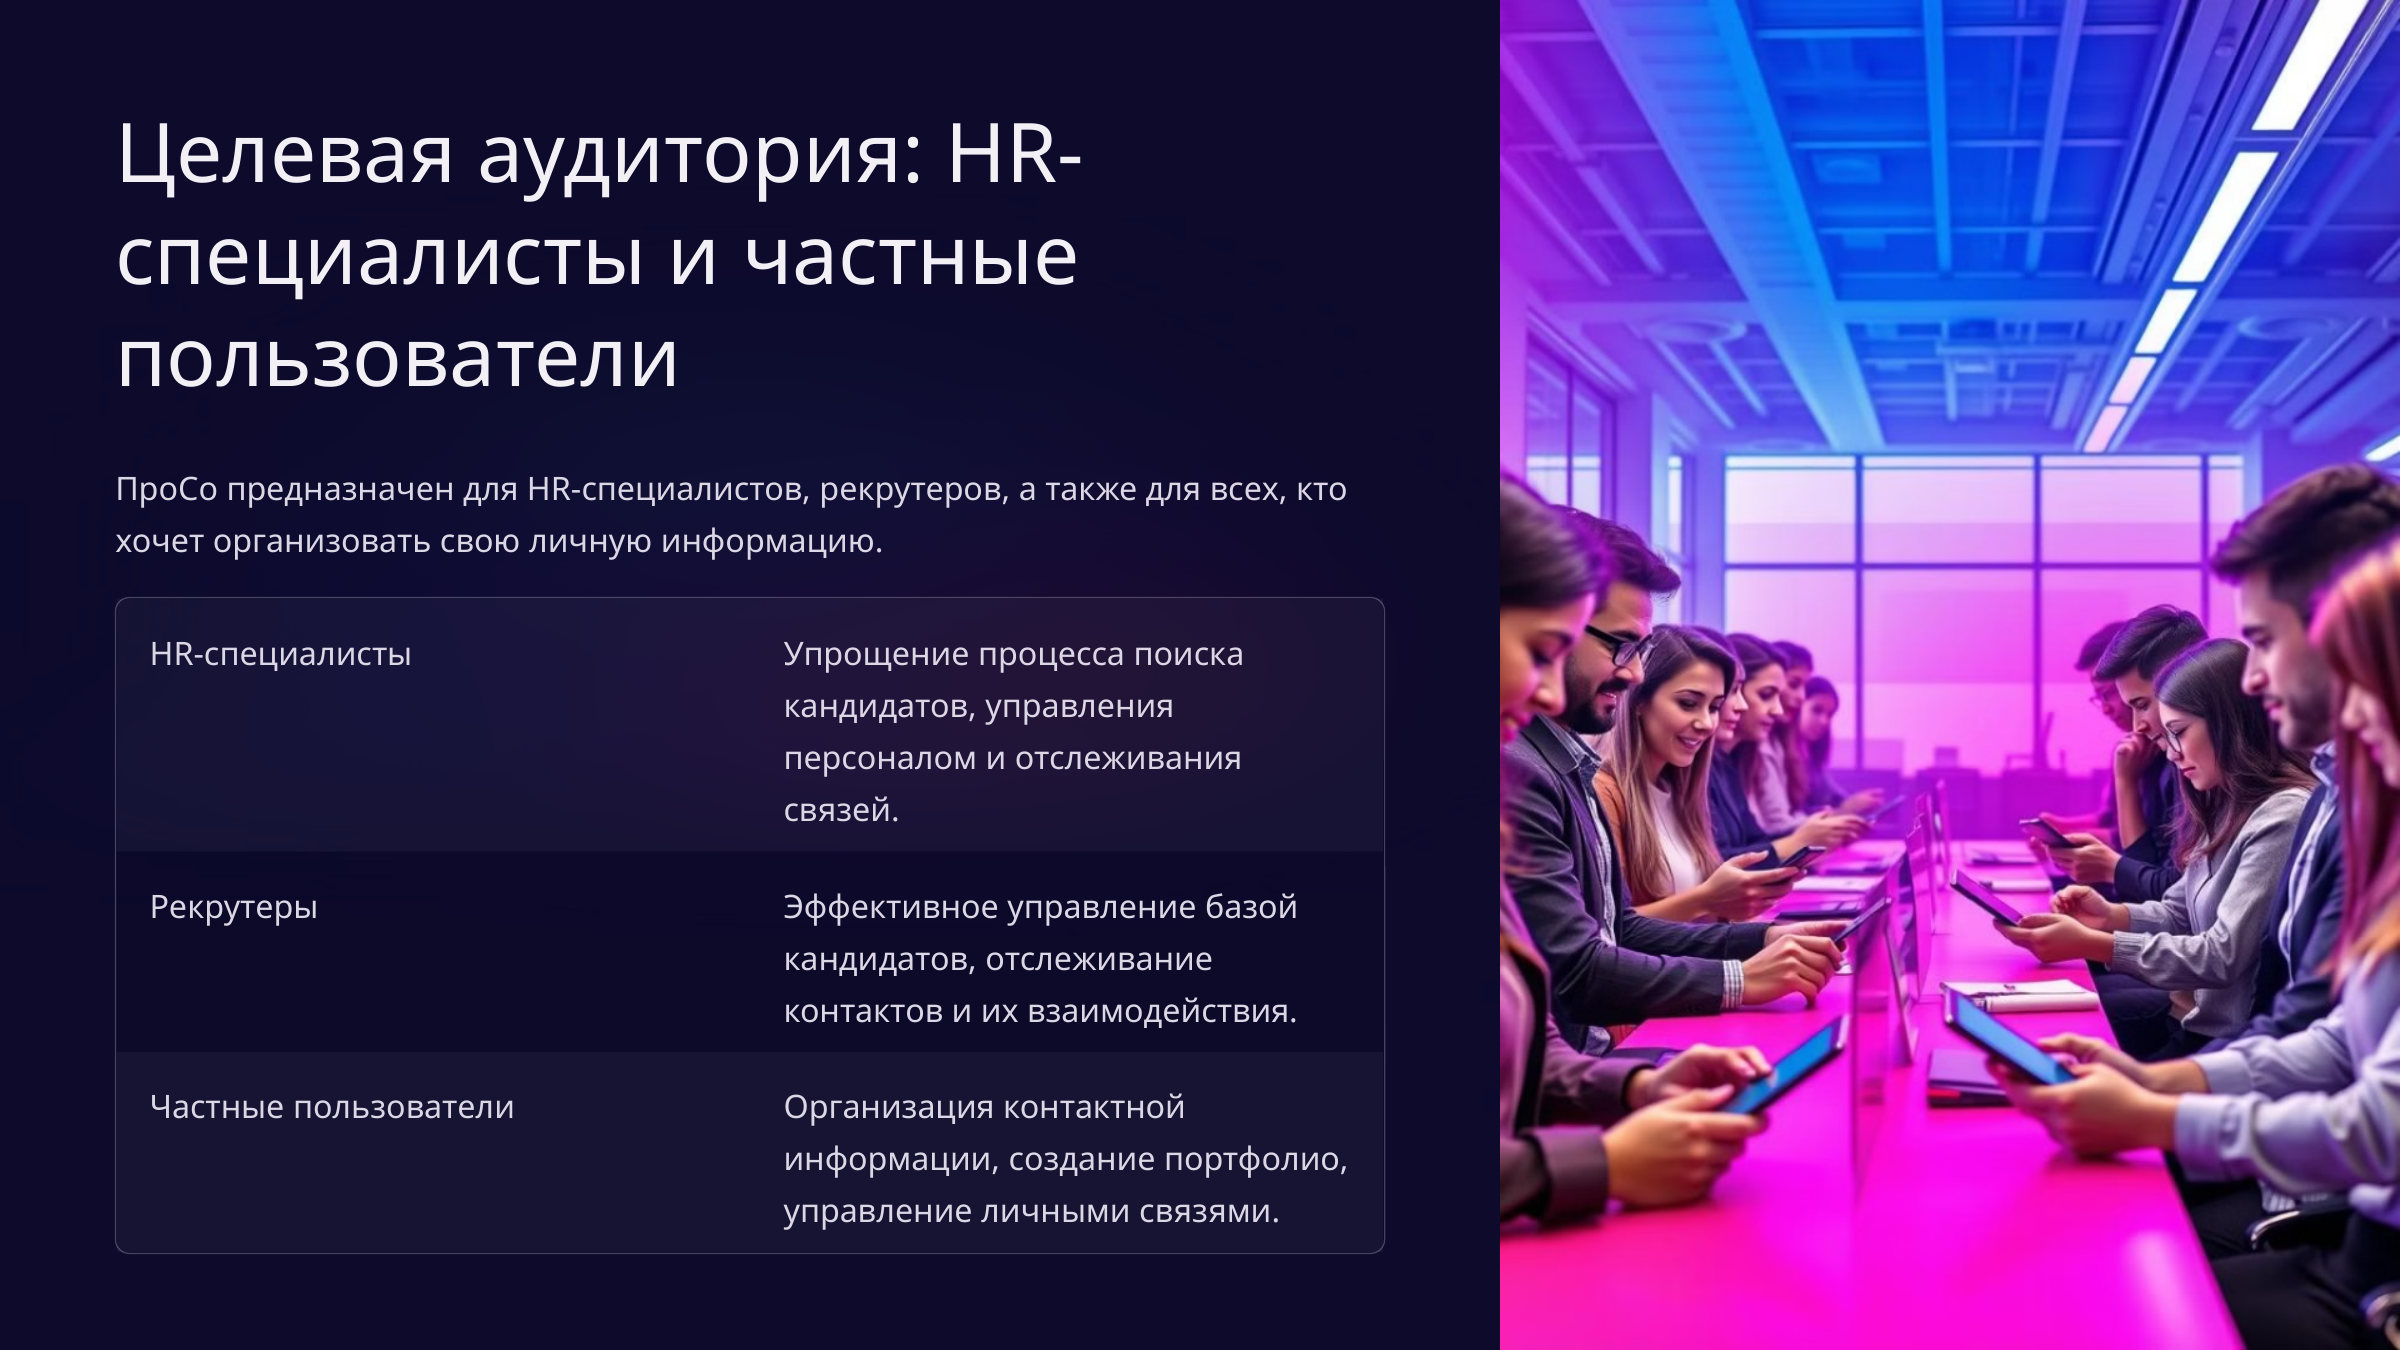

Целевая аудитория: HR-специалисты и частные пользователи
ПроCo предназначен для HR-специалистов, рекрутеров, а также для всех, кто хочет организовать свою личную информацию.
HR-специалисты
Упрощение процесса поиска кандидатов, управления персоналом и отслеживания связей.
Рекрутеры
Эффективное управление базой кандидатов, отслеживание контактов и их взаимодействия.
Частные пользователи
Организация контактной информации, создание портфолио, управление личными связями.